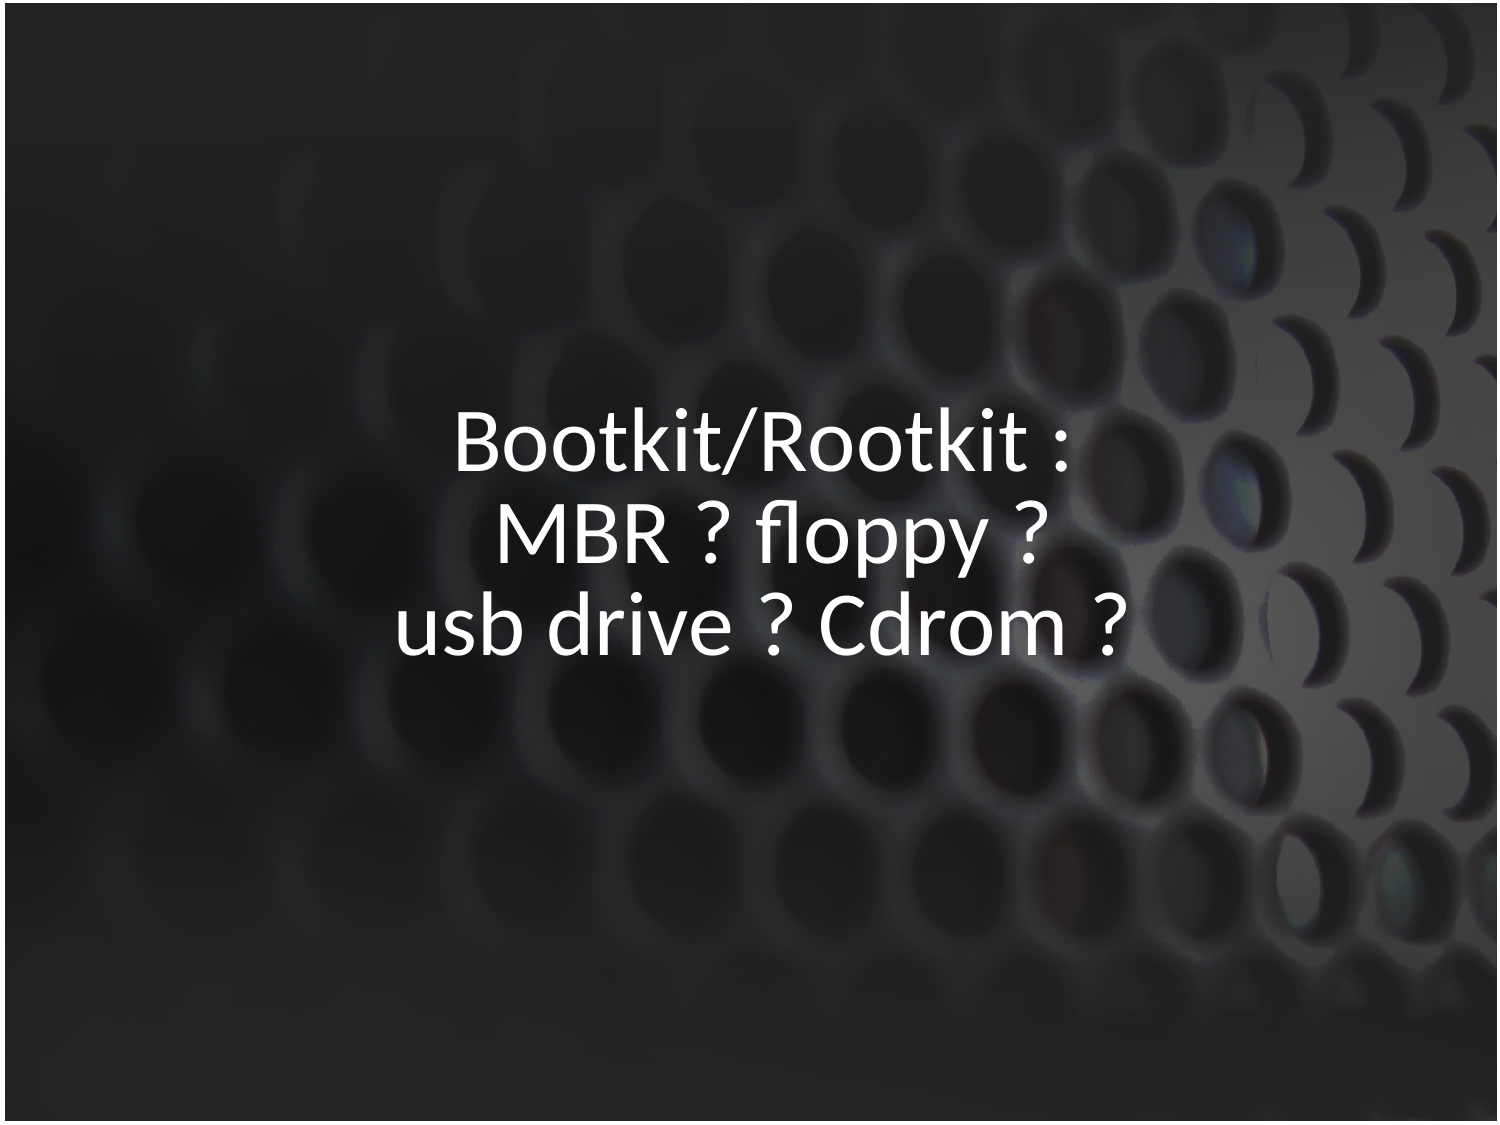

# Bootkit/Rootkit : MBR ? floppy ? usb drive ? Cdrom ?